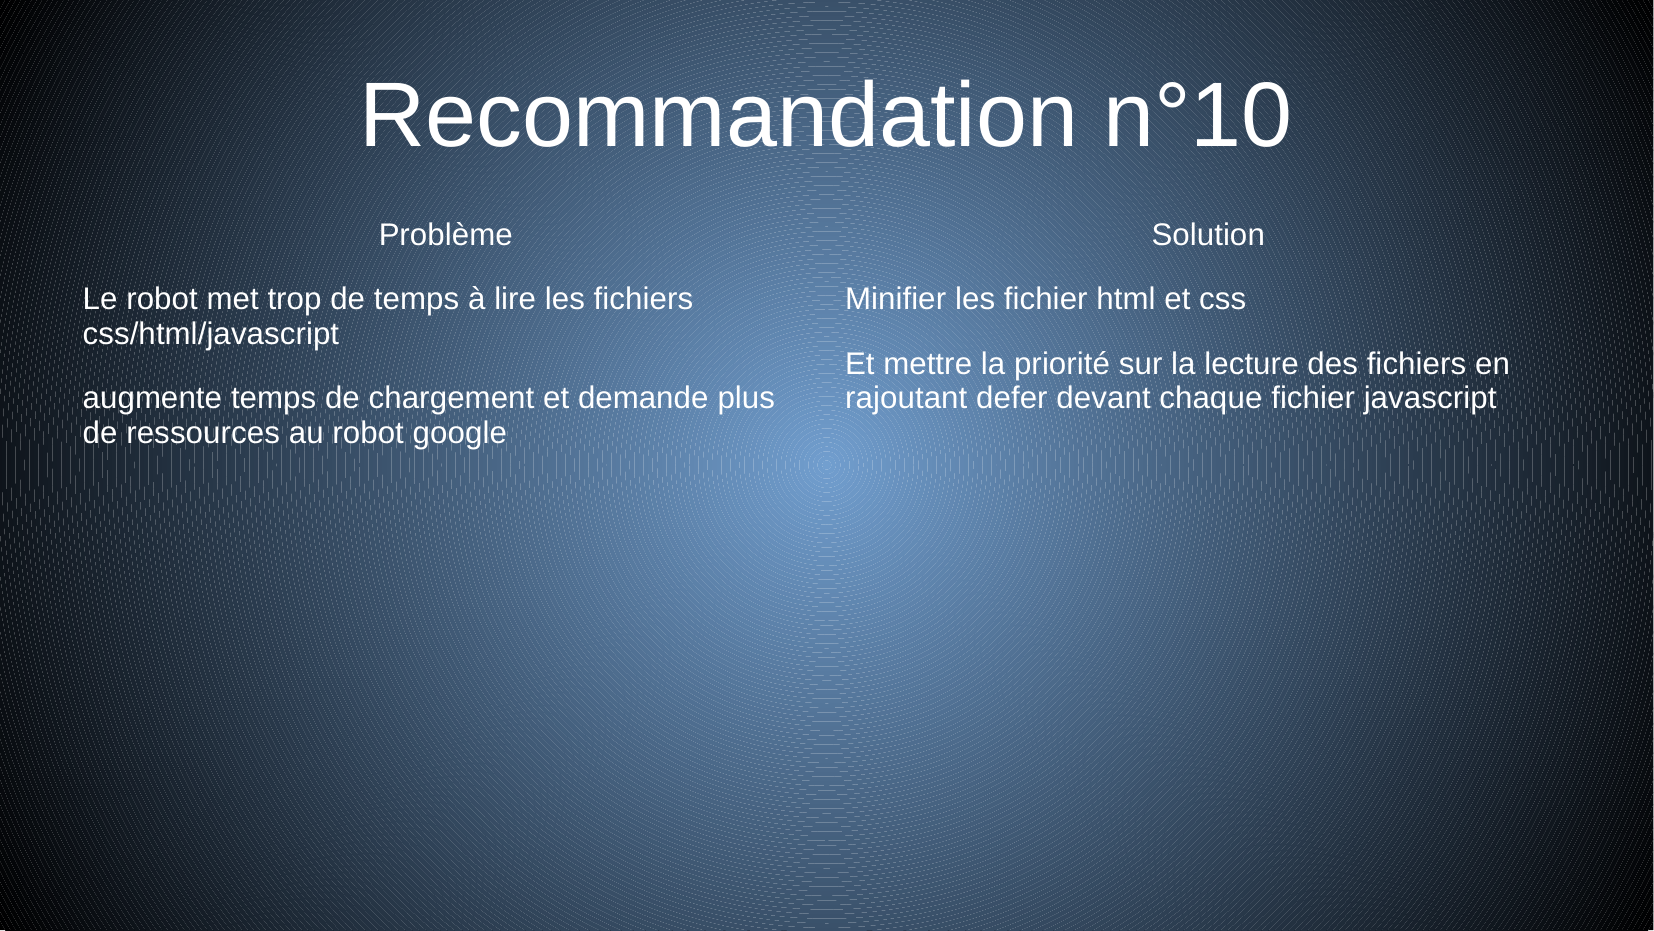

# Recommandation n°10
Problème
Le robot met trop de temps à lire les fichiers css/html/javascript
augmente temps de chargement et demande plus de ressources au robot google
Solution
Minifier les fichier html et css
Et mettre la priorité sur la lecture des fichiers en rajoutant defer devant chaque fichier javascript